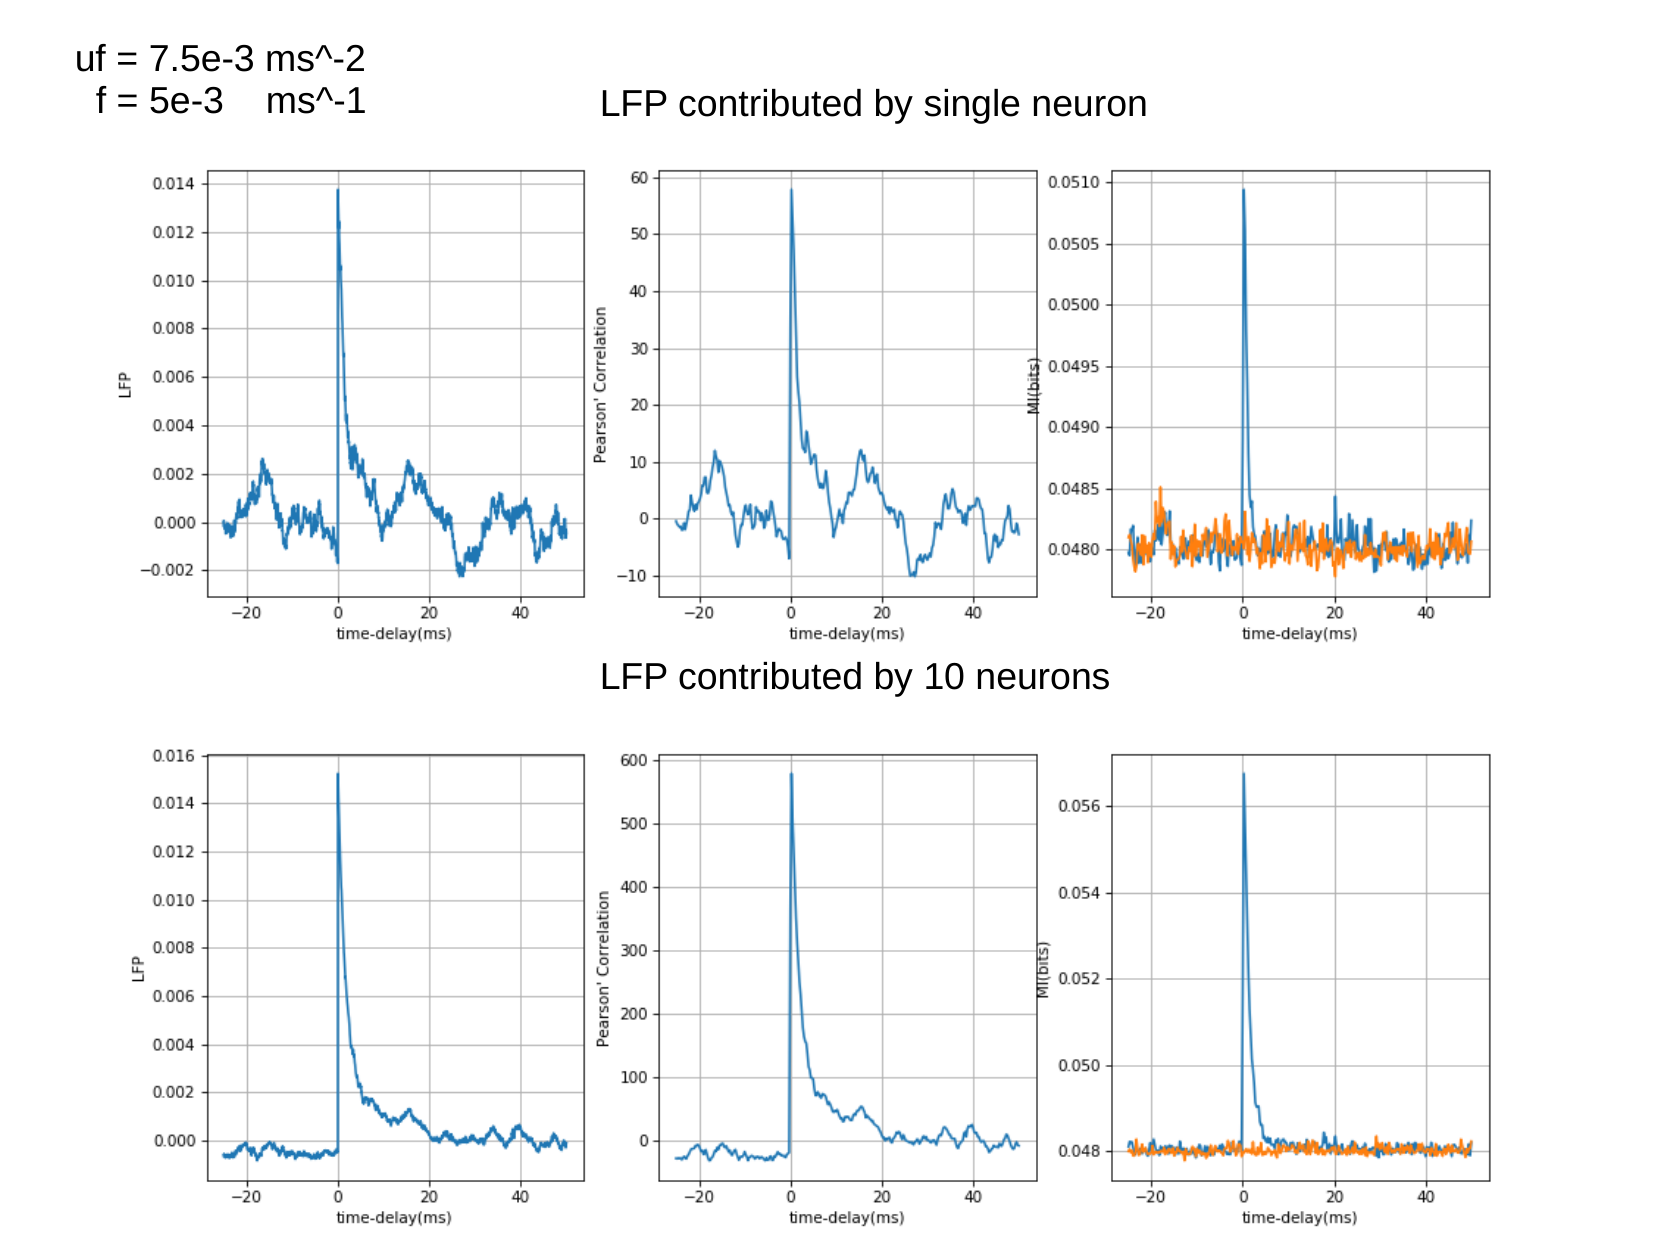

uf = 7.5e-3 ms^-2
 f = 5e-3 ms^-1
LFP contributed by single neuron
LFP contributed by 10 neurons